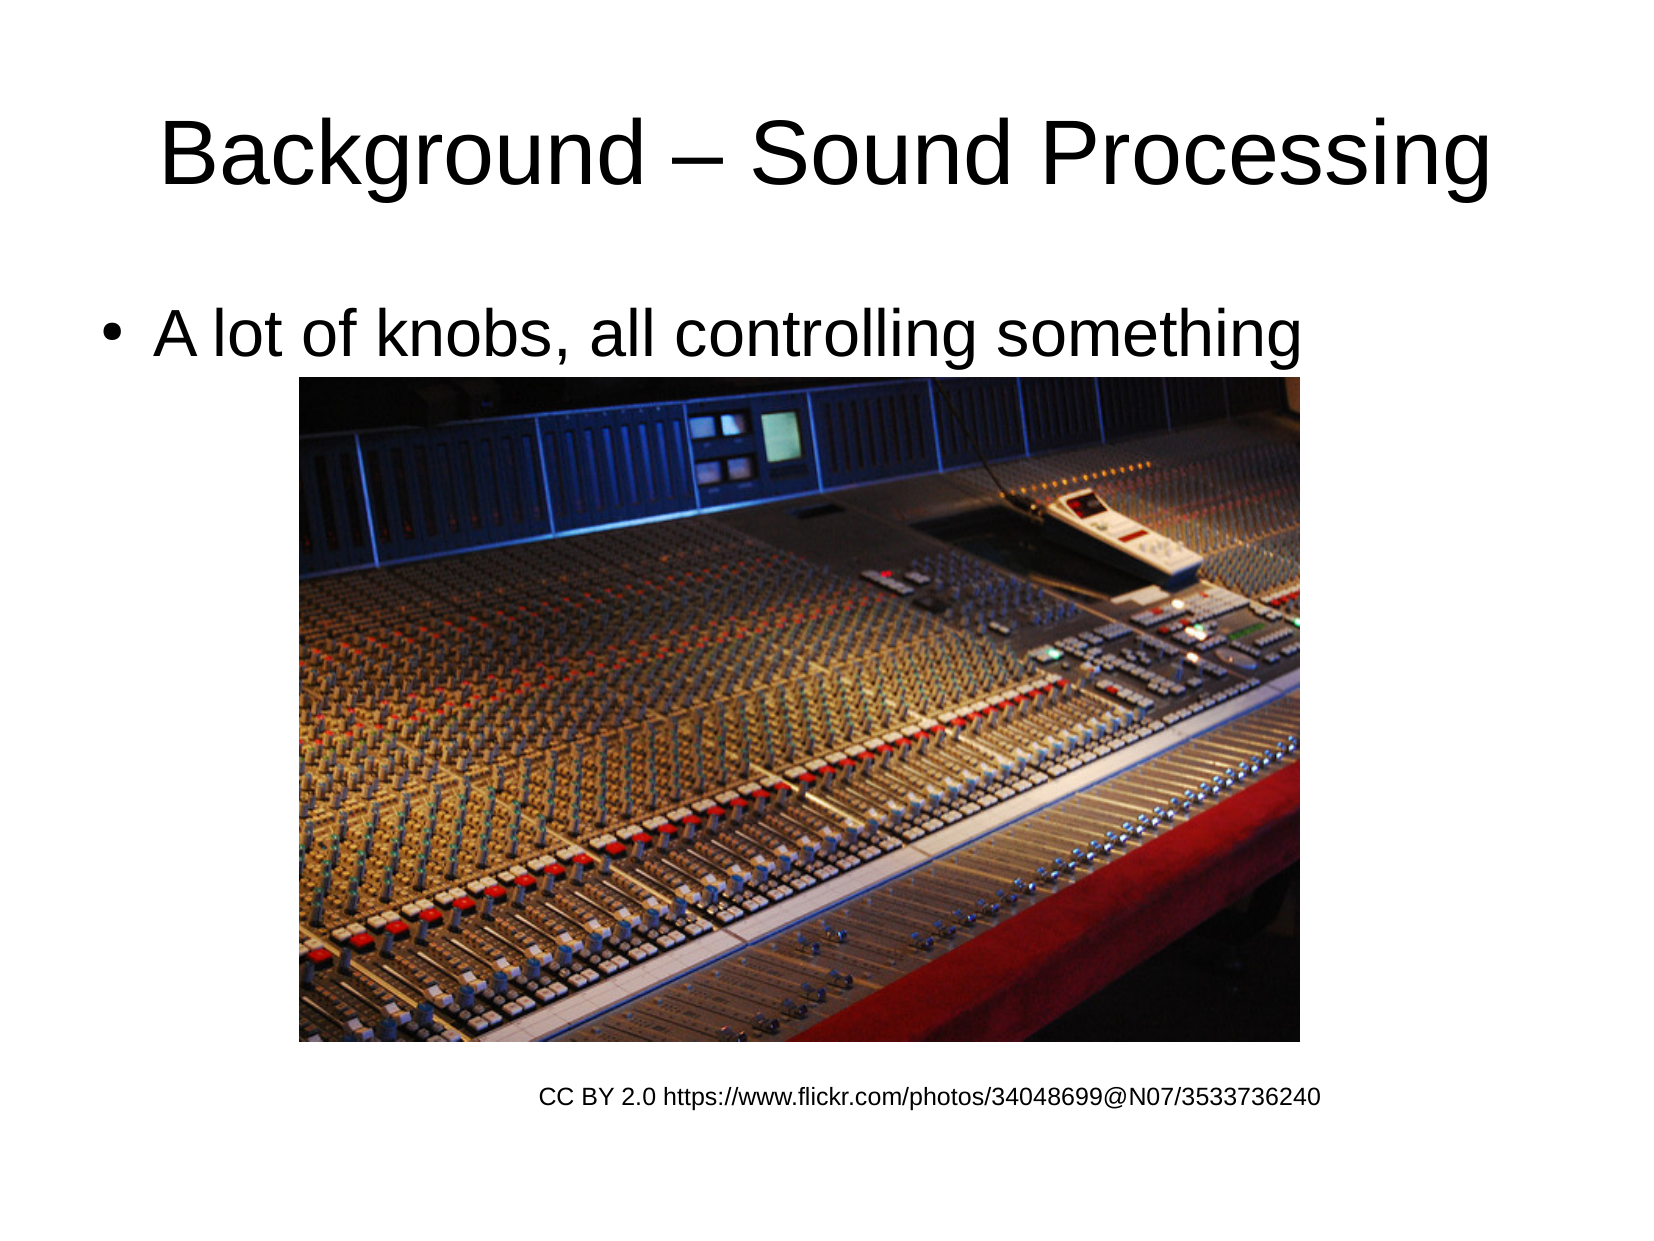

# Background – Sound Processing
A lot of knobs, all controlling something
 CC BY 2.0 https://www.flickr.com/photos/34048699@N07/3533736240